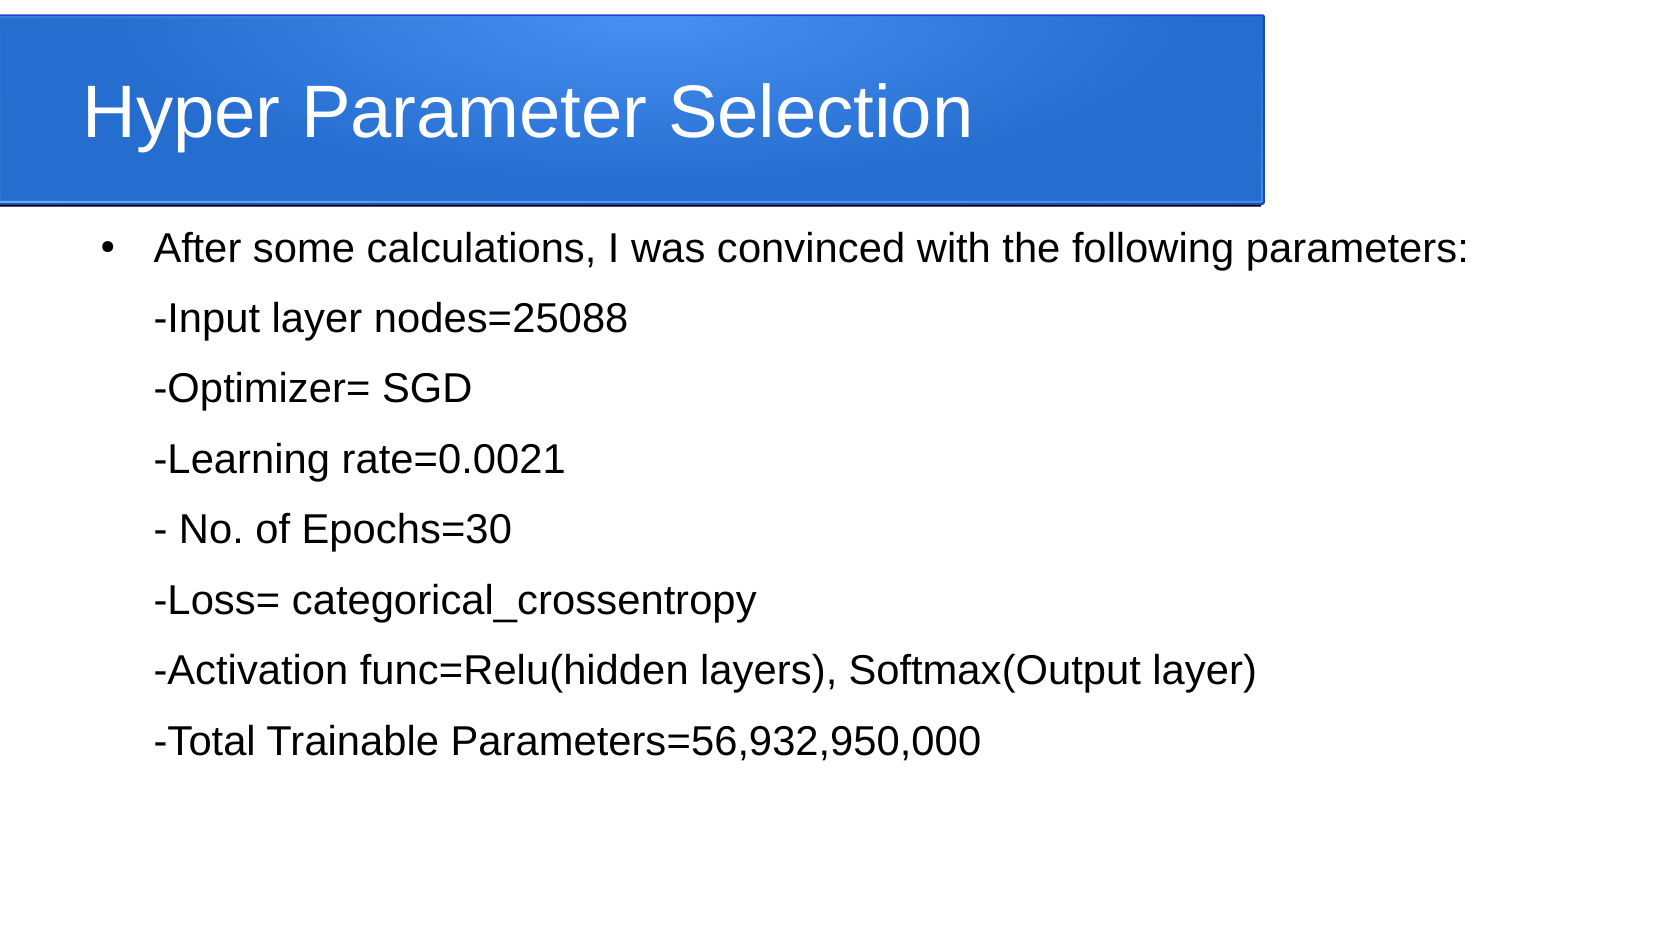

# Hyper Parameter Selection
After some calculations, I was convinced with the following parameters:
-Input layer nodes=25088
-Optimizer= SGD
-Learning rate=0.0021
- No. of Epochs=30
-Loss= categorical_crossentropy
-Activation func=Relu(hidden layers), Softmax(Output layer)
-Total Trainable Parameters=56,932,950,000